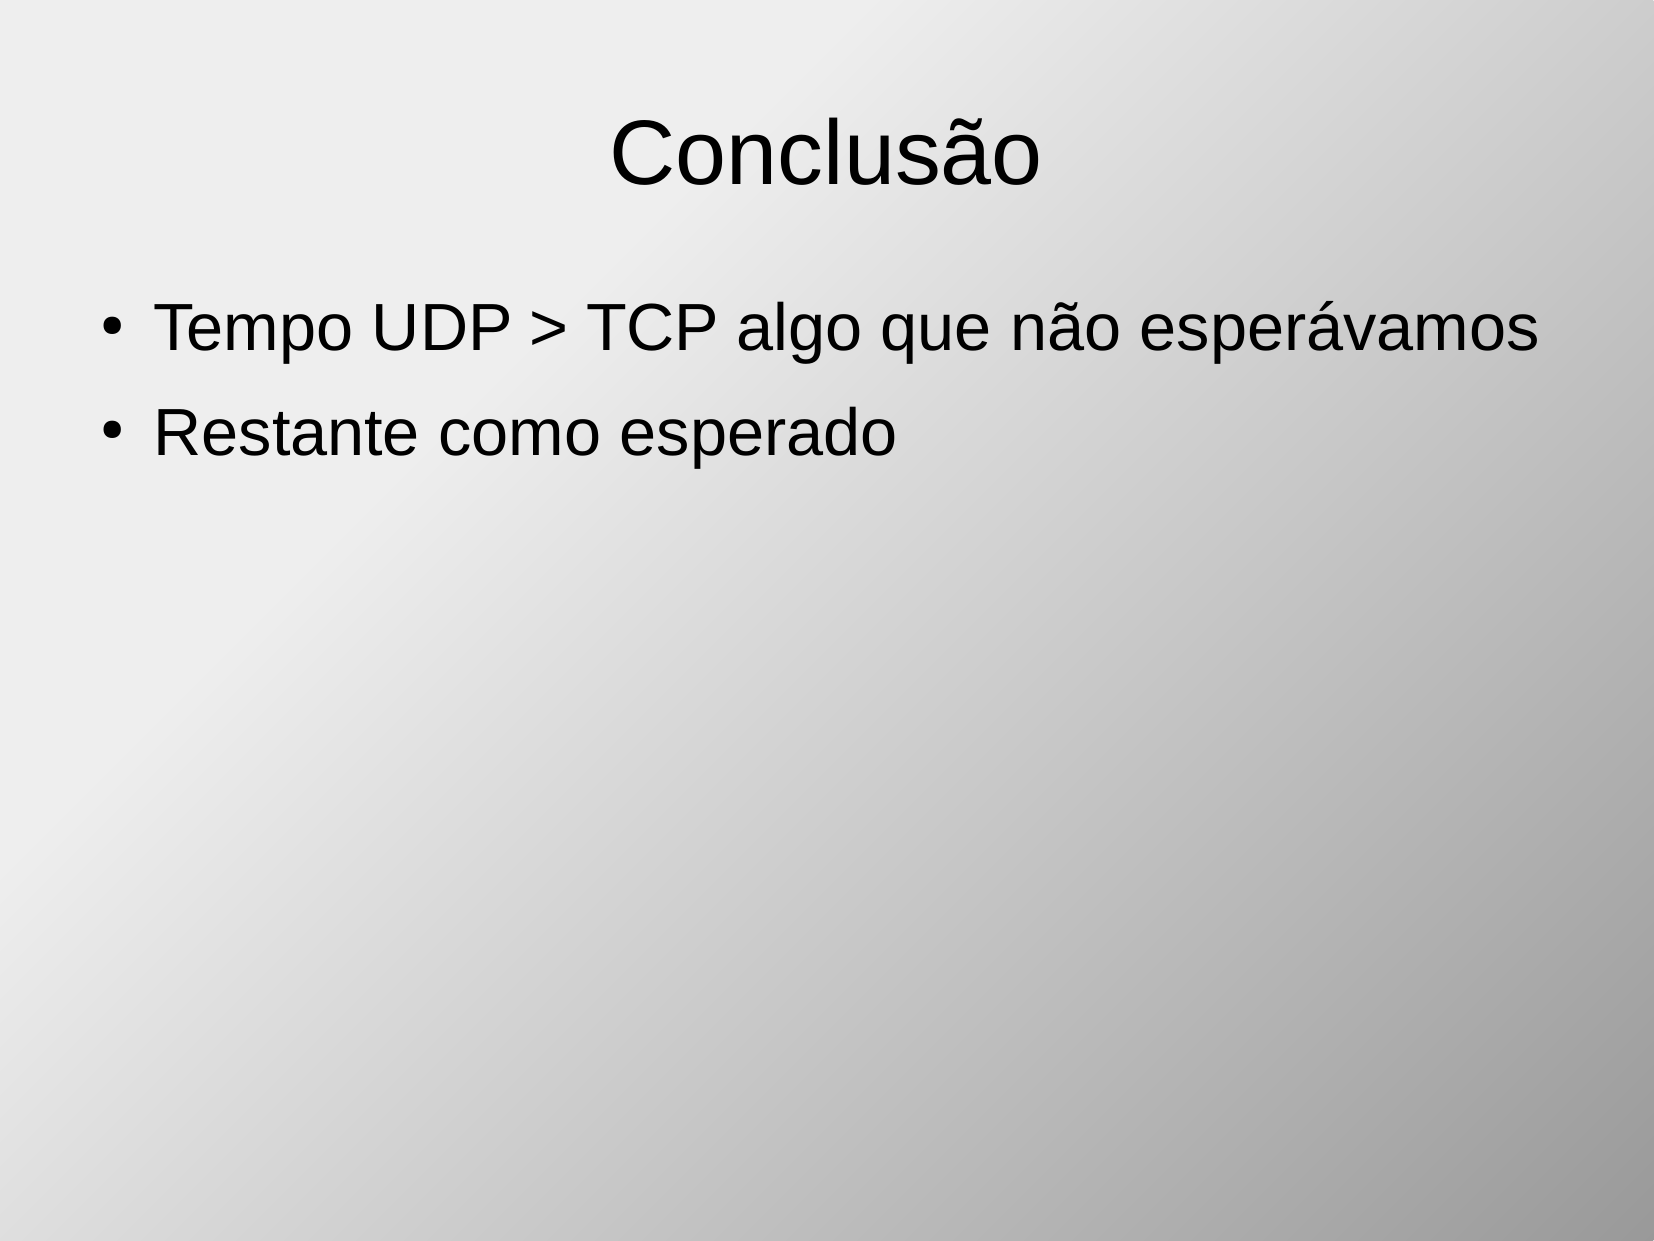

# Conclusão
Tempo UDP > TCP algo que não esperávamos
Restante como esperado